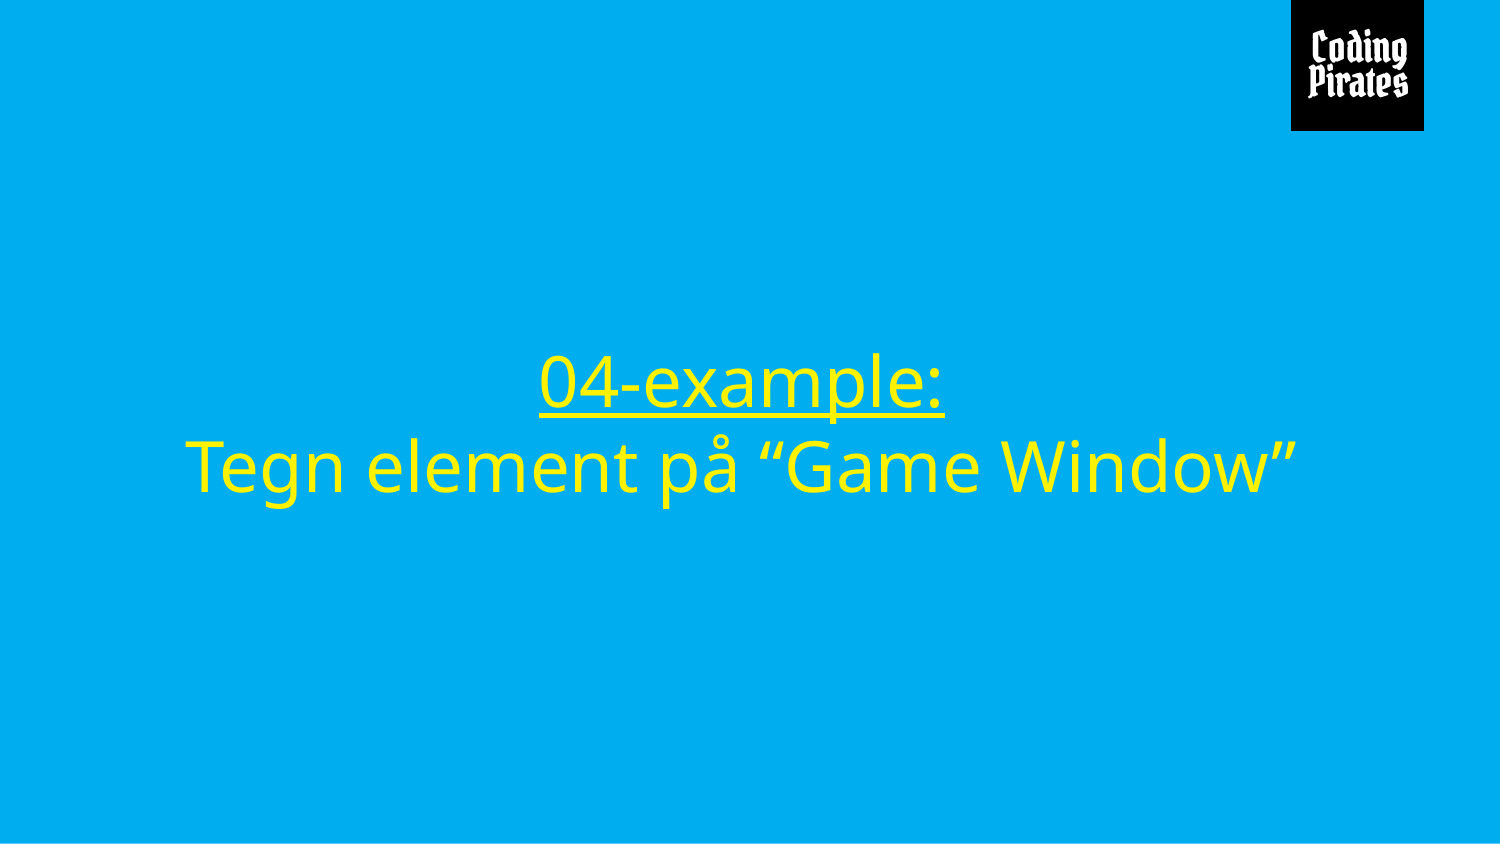

# 04-example: Tegn element på “Game Window”